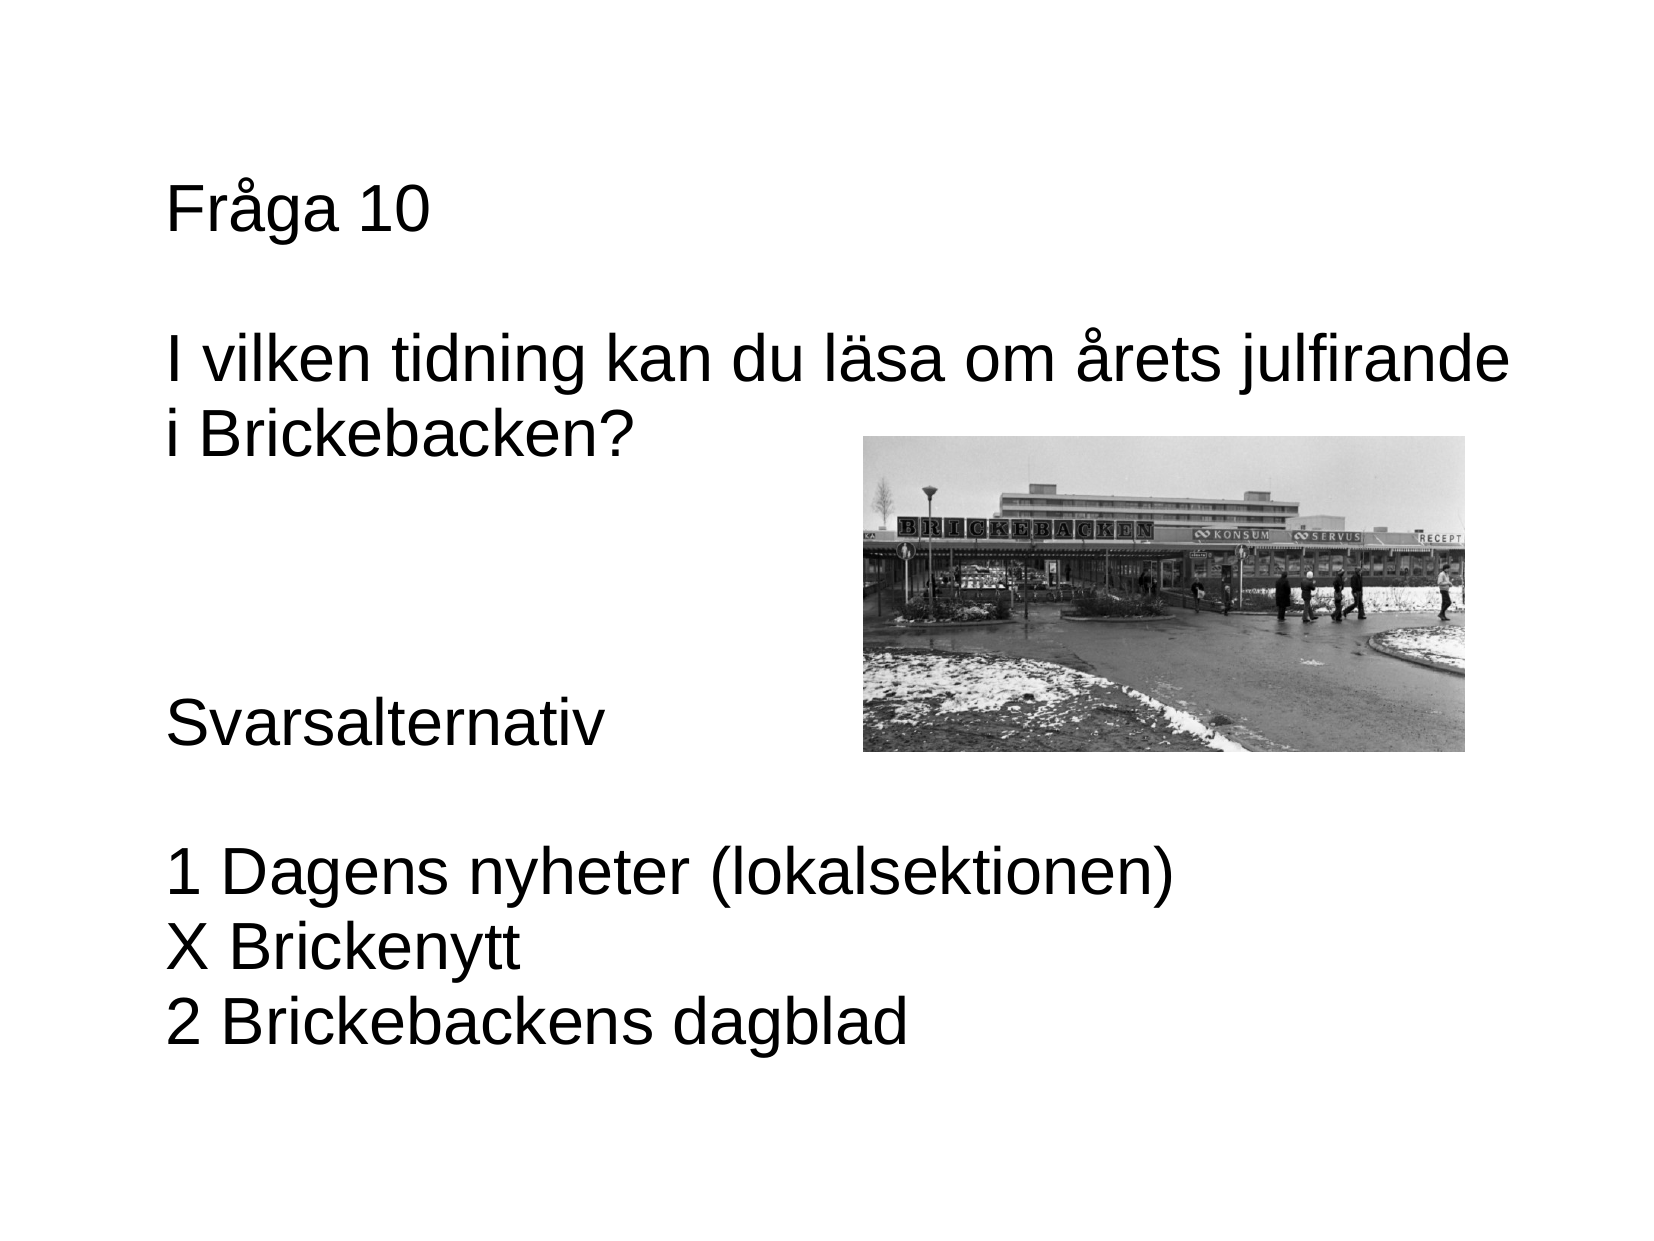

# Fråga 10
I vilken tidning kan du läsa om årets julfirande i Brickebacken?
Svarsalternativ
1 Dagens nyheter (lokalsektionen)
X Brickenytt
2 Brickebackens dagblad